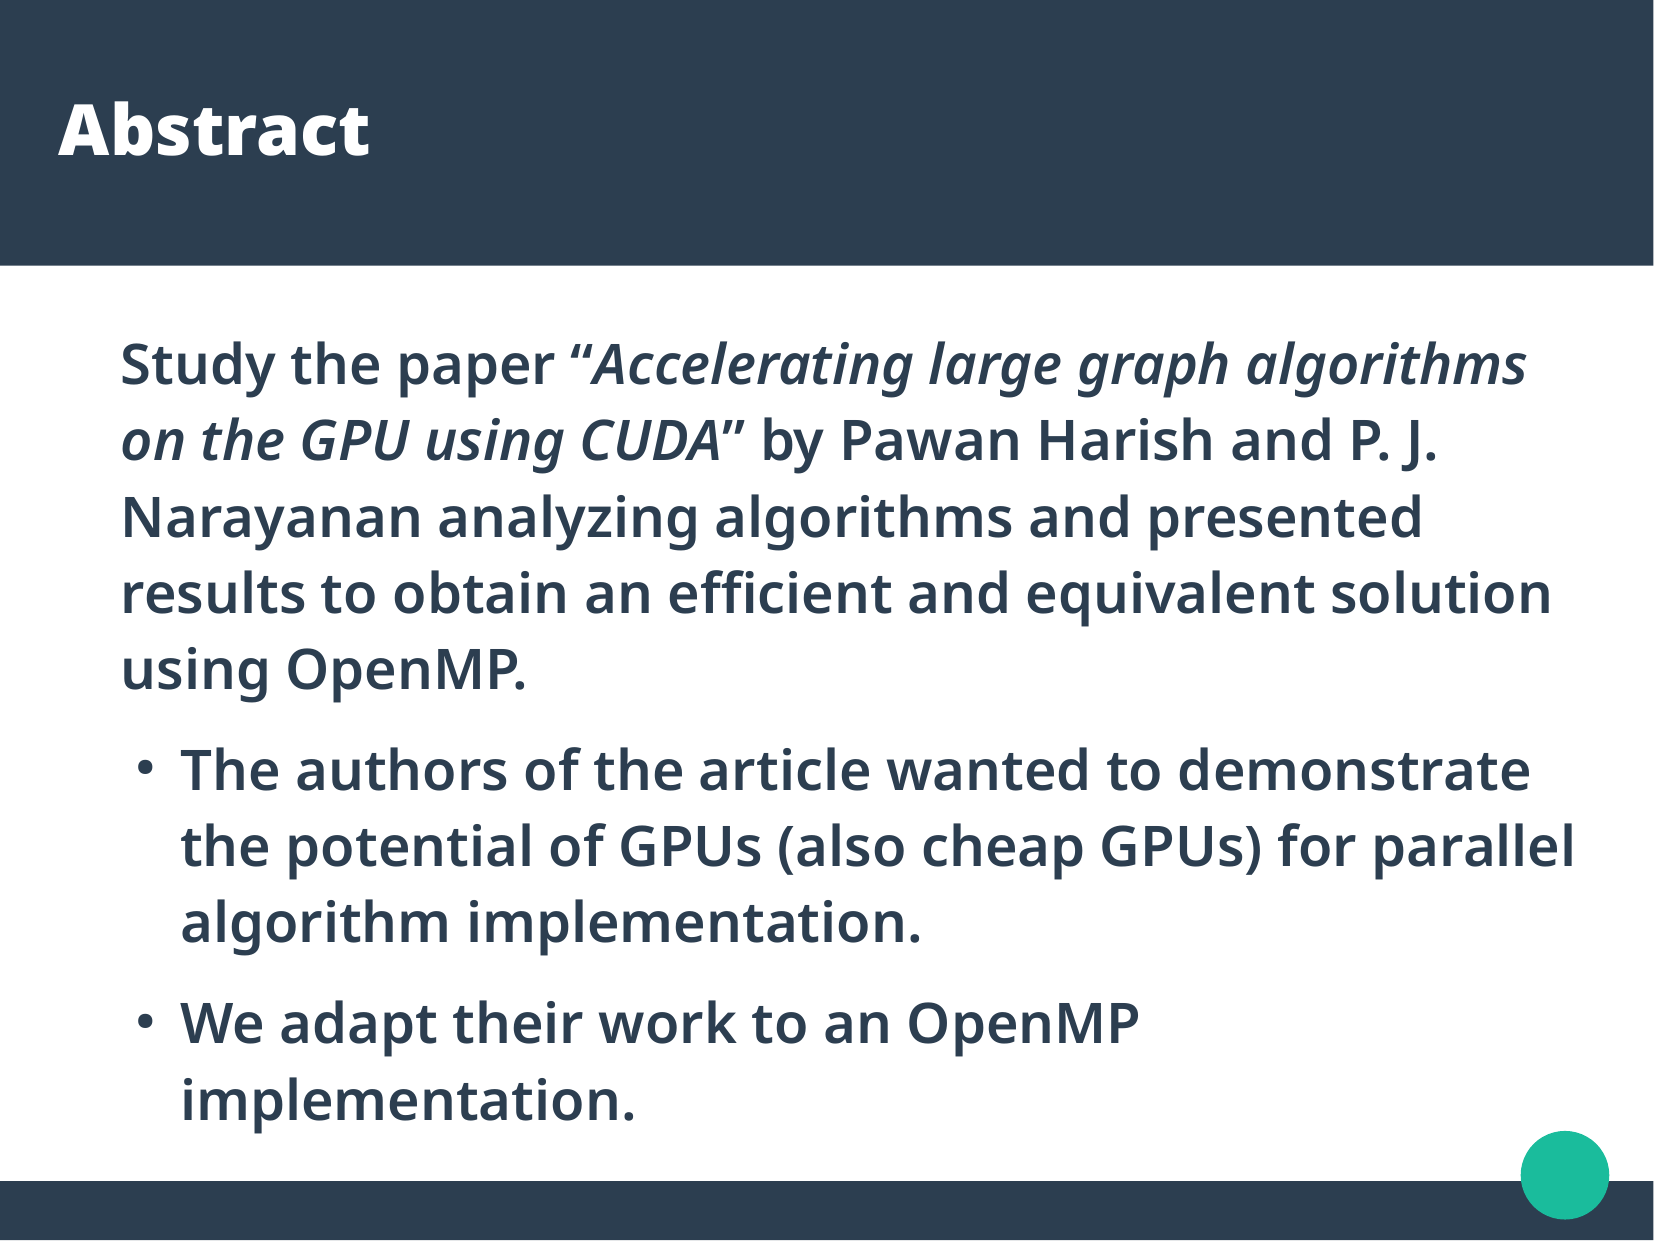

# Abstract
Study the paper “Accelerating large graph algorithms on the GPU using CUDA” by Pawan Harish and P. J. Narayanan analyzing algorithms and presented results to obtain an efficient and equivalent solution using OpenMP.
The authors of the article wanted to demonstrate the potential of GPUs (also cheap GPUs) for parallel algorithm implementation.
We adapt their work to an OpenMP implementation.